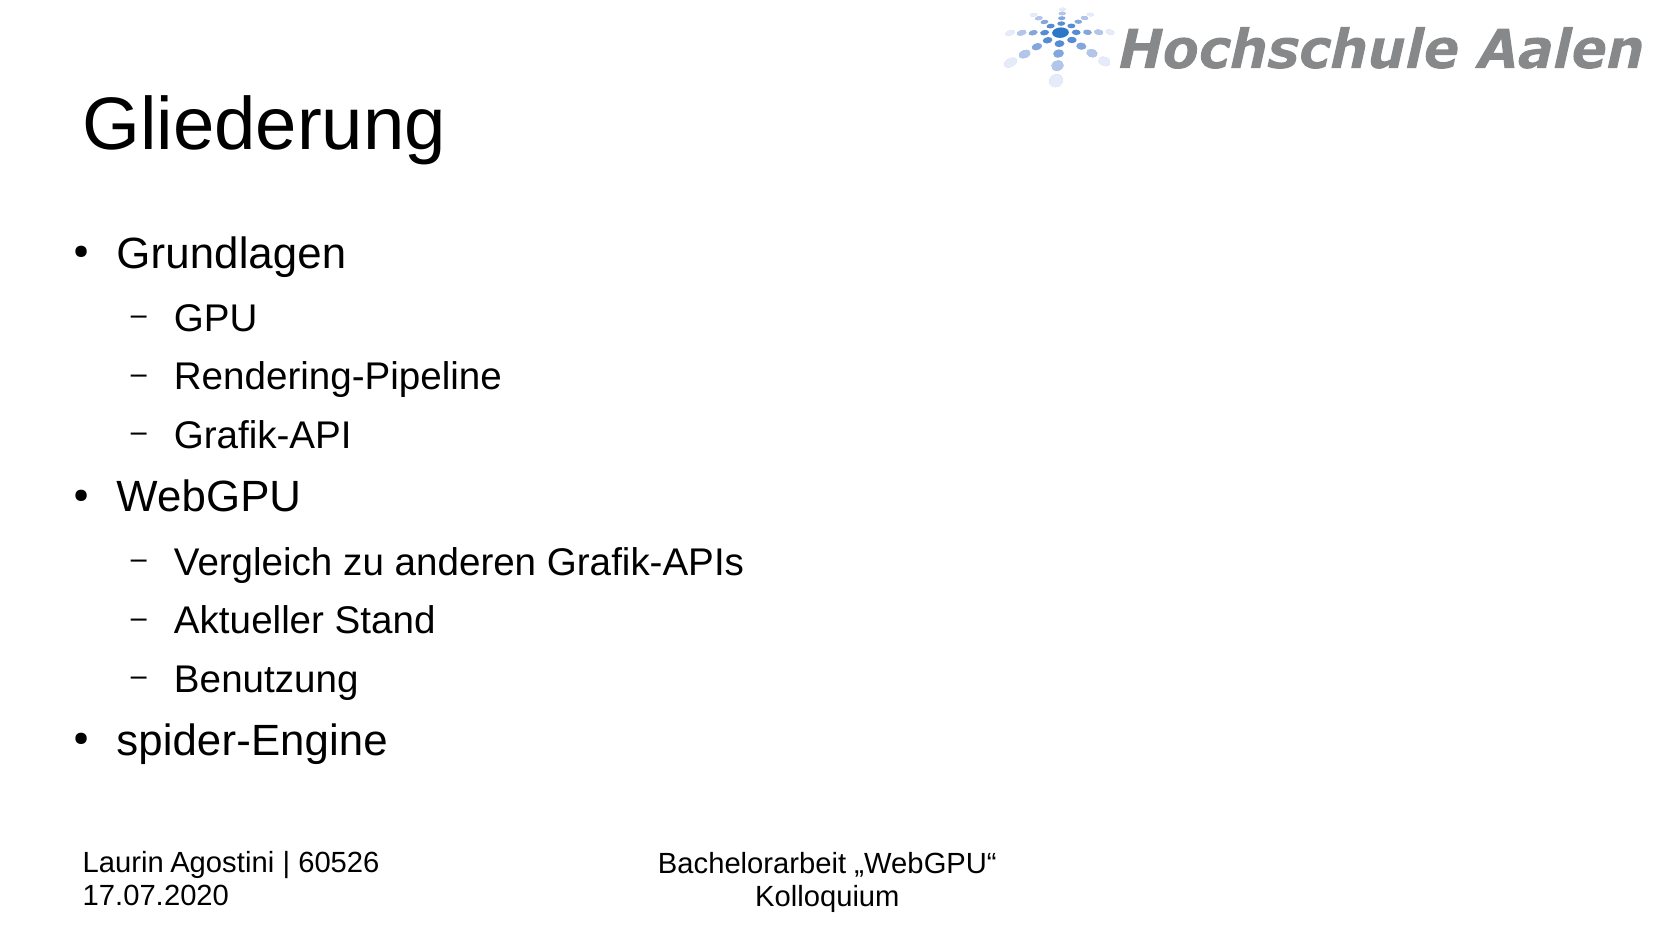

# Gliederung
Grundlagen
GPU
Rendering-Pipeline
Grafik-API
WebGPU
Vergleich zu anderen Grafik-APIs
Aktueller Stand
Benutzung
spider-Engine